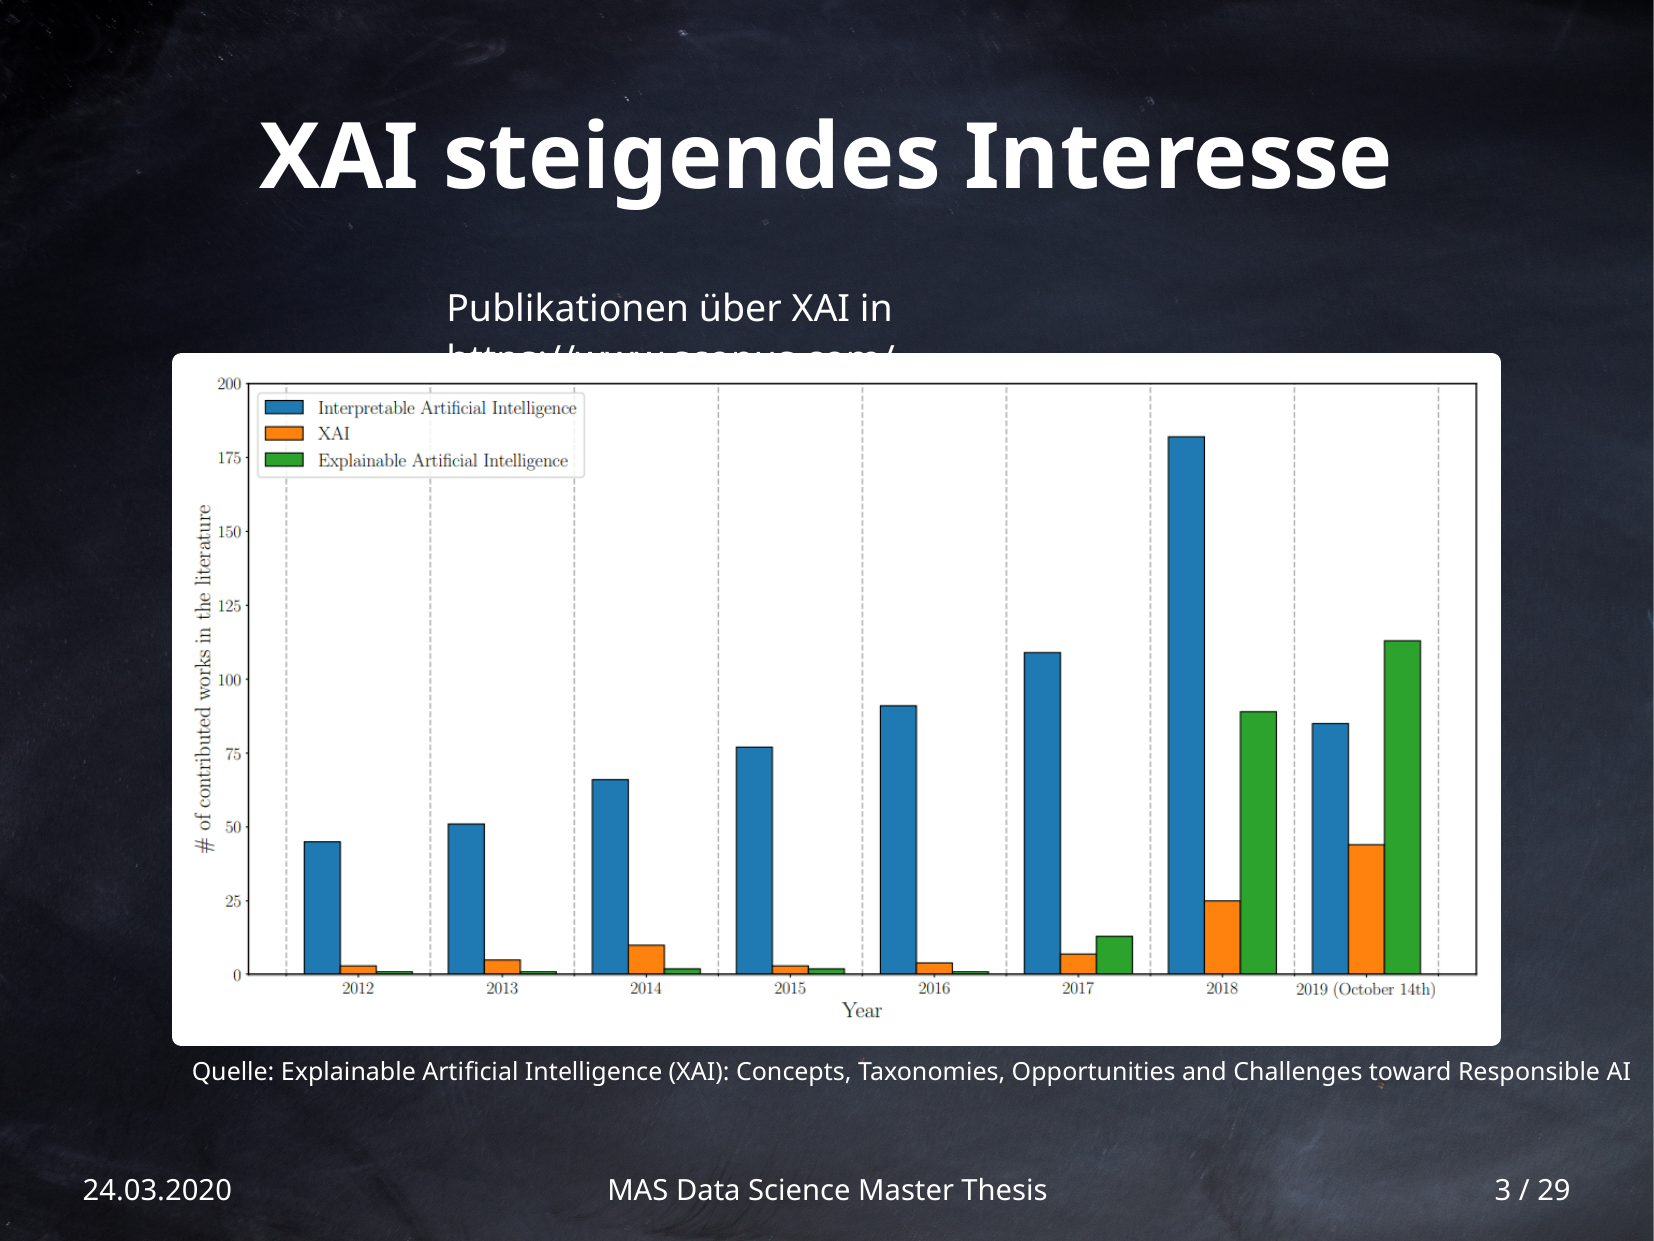

# XAI steigendes Interesse
Publikationen über XAI in https://www.scopus.com/
Quelle: Explainable Artificial Intelligence (XAI): Concepts, Taxonomies, Opportunities and Challenges toward Responsible AI
3